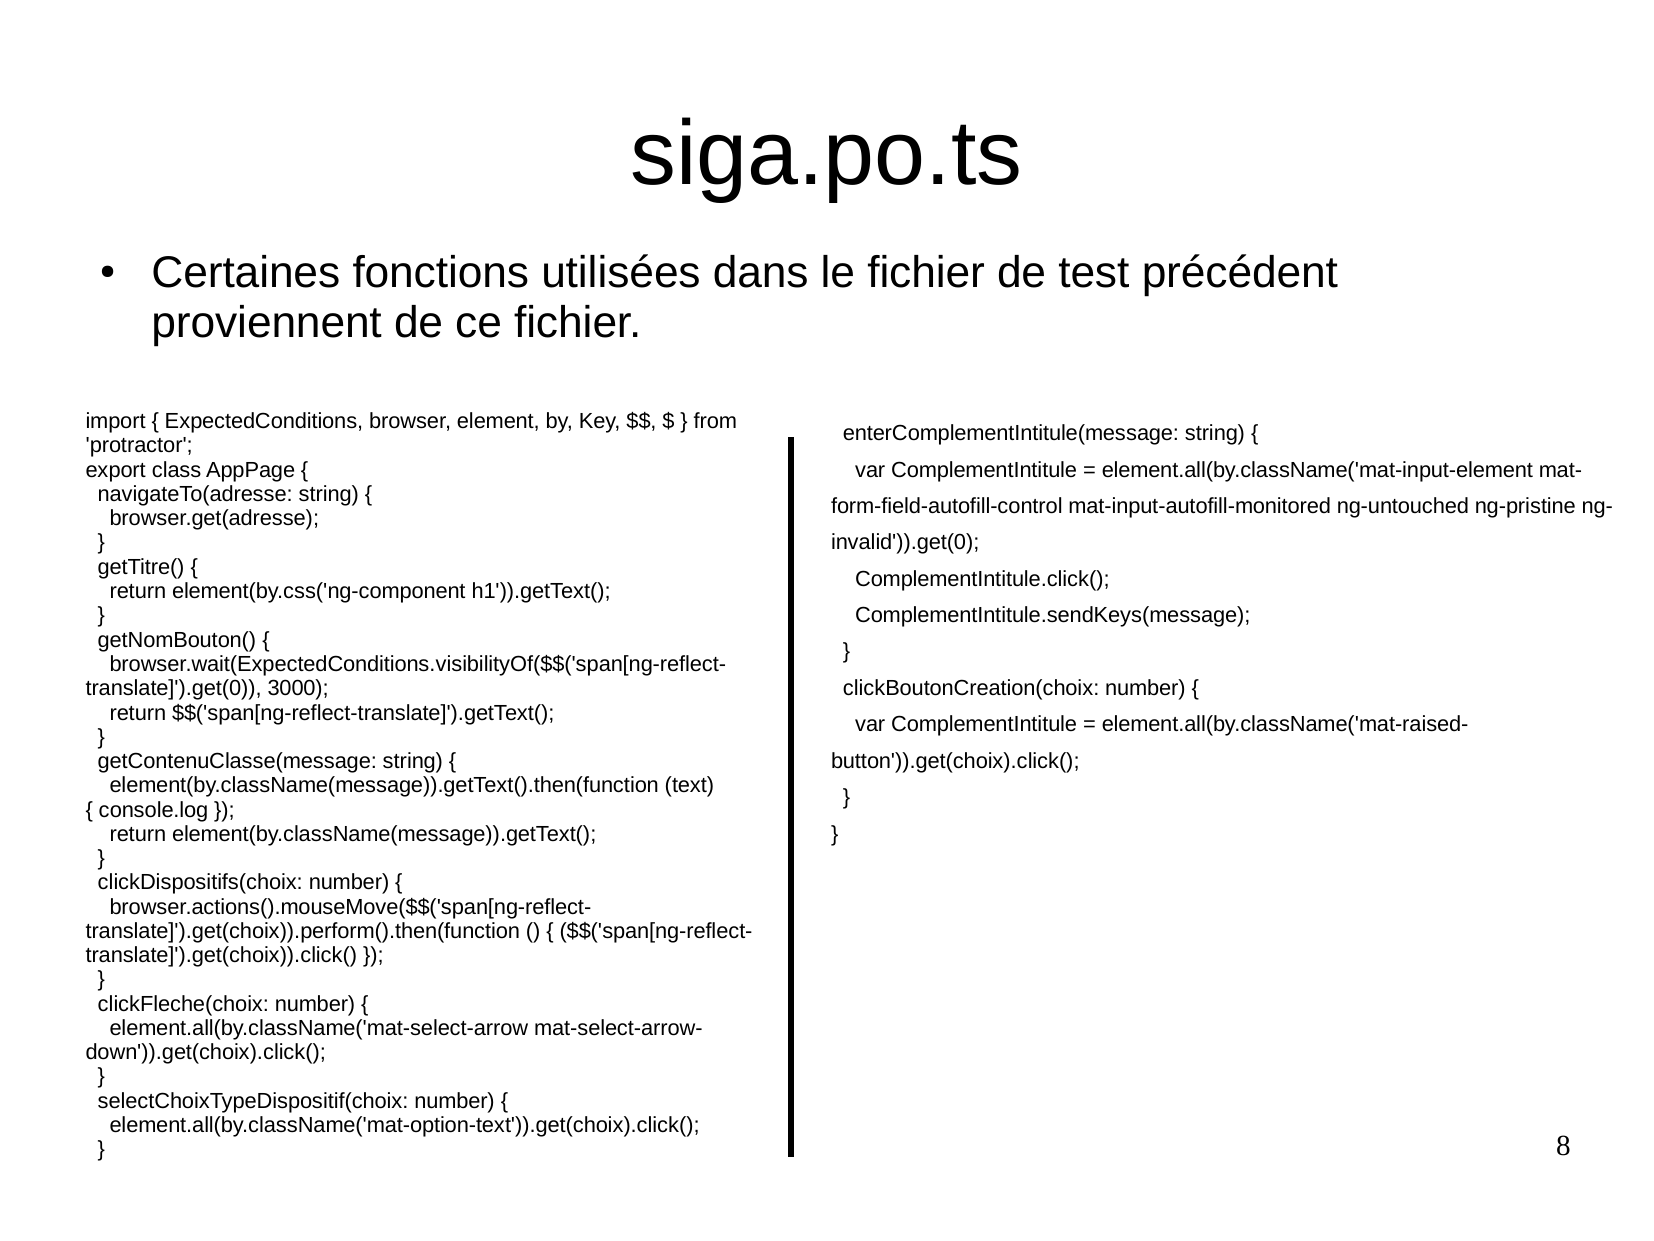

# siga.po.ts
Certaines fonctions utilisées dans le fichier de test précédent proviennent de ce fichier.
import { ExpectedConditions, browser, element, by, Key, $$, $ } from 'protractor';
export class AppPage {
 navigateTo(adresse: string) {
 browser.get(adresse);
 }
 getTitre() {
 return element(by.css('ng-component h1')).getText();
 }
 getNomBouton() {
 browser.wait(ExpectedConditions.visibilityOf($$('span[ng-reflect-translate]').get(0)), 3000);
 return $$('span[ng-reflect-translate]').getText();
 }
 getContenuClasse(message: string) {
 element(by.className(message)).getText().then(function (text) { console.log });
 return element(by.className(message)).getText();
 }
 clickDispositifs(choix: number) {
 browser.actions().mouseMove($$('span[ng-reflect-translate]').get(choix)).perform().then(function () { ($$('span[ng-reflect-translate]').get(choix)).click() });
 }
 clickFleche(choix: number) {
 element.all(by.className('mat-select-arrow mat-select-arrow-down')).get(choix).click();
 }
 selectChoixTypeDispositif(choix: number) {
 element.all(by.className('mat-option-text')).get(choix).click();
 }
 enterComplementIntitule(message: string) {
 var ComplementIntitule = element.all(by.className('mat-input-element mat-form-field-autofill-control mat-input-autofill-monitored ng-untouched ng-pristine ng-invalid')).get(0);
 ComplementIntitule.click();
 ComplementIntitule.sendKeys(message);
 }
 clickBoutonCreation(choix: number) {
 var ComplementIntitule = element.all(by.className('mat-raised-button')).get(choix).click();
 }
}
8